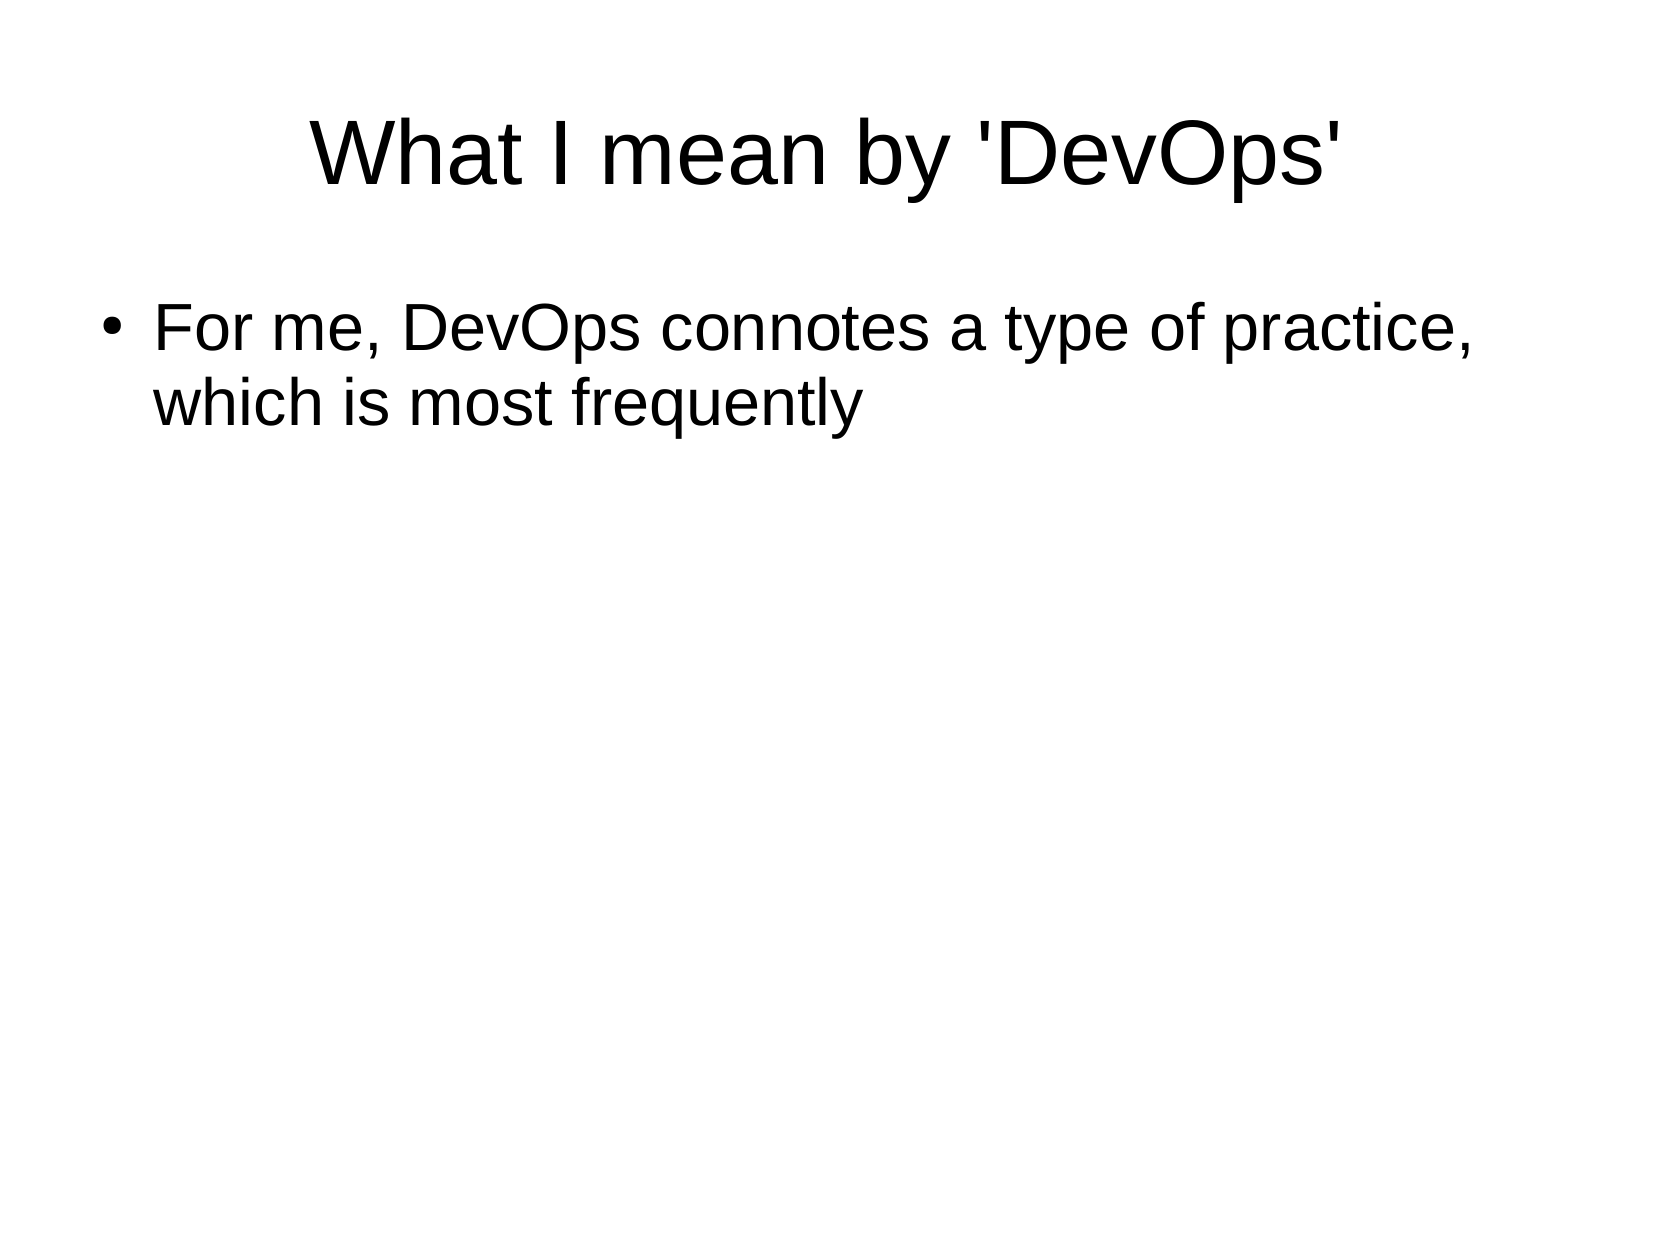

# What I mean by 'DevOps'
For me, DevOps connotes a type of practice, which is most frequently